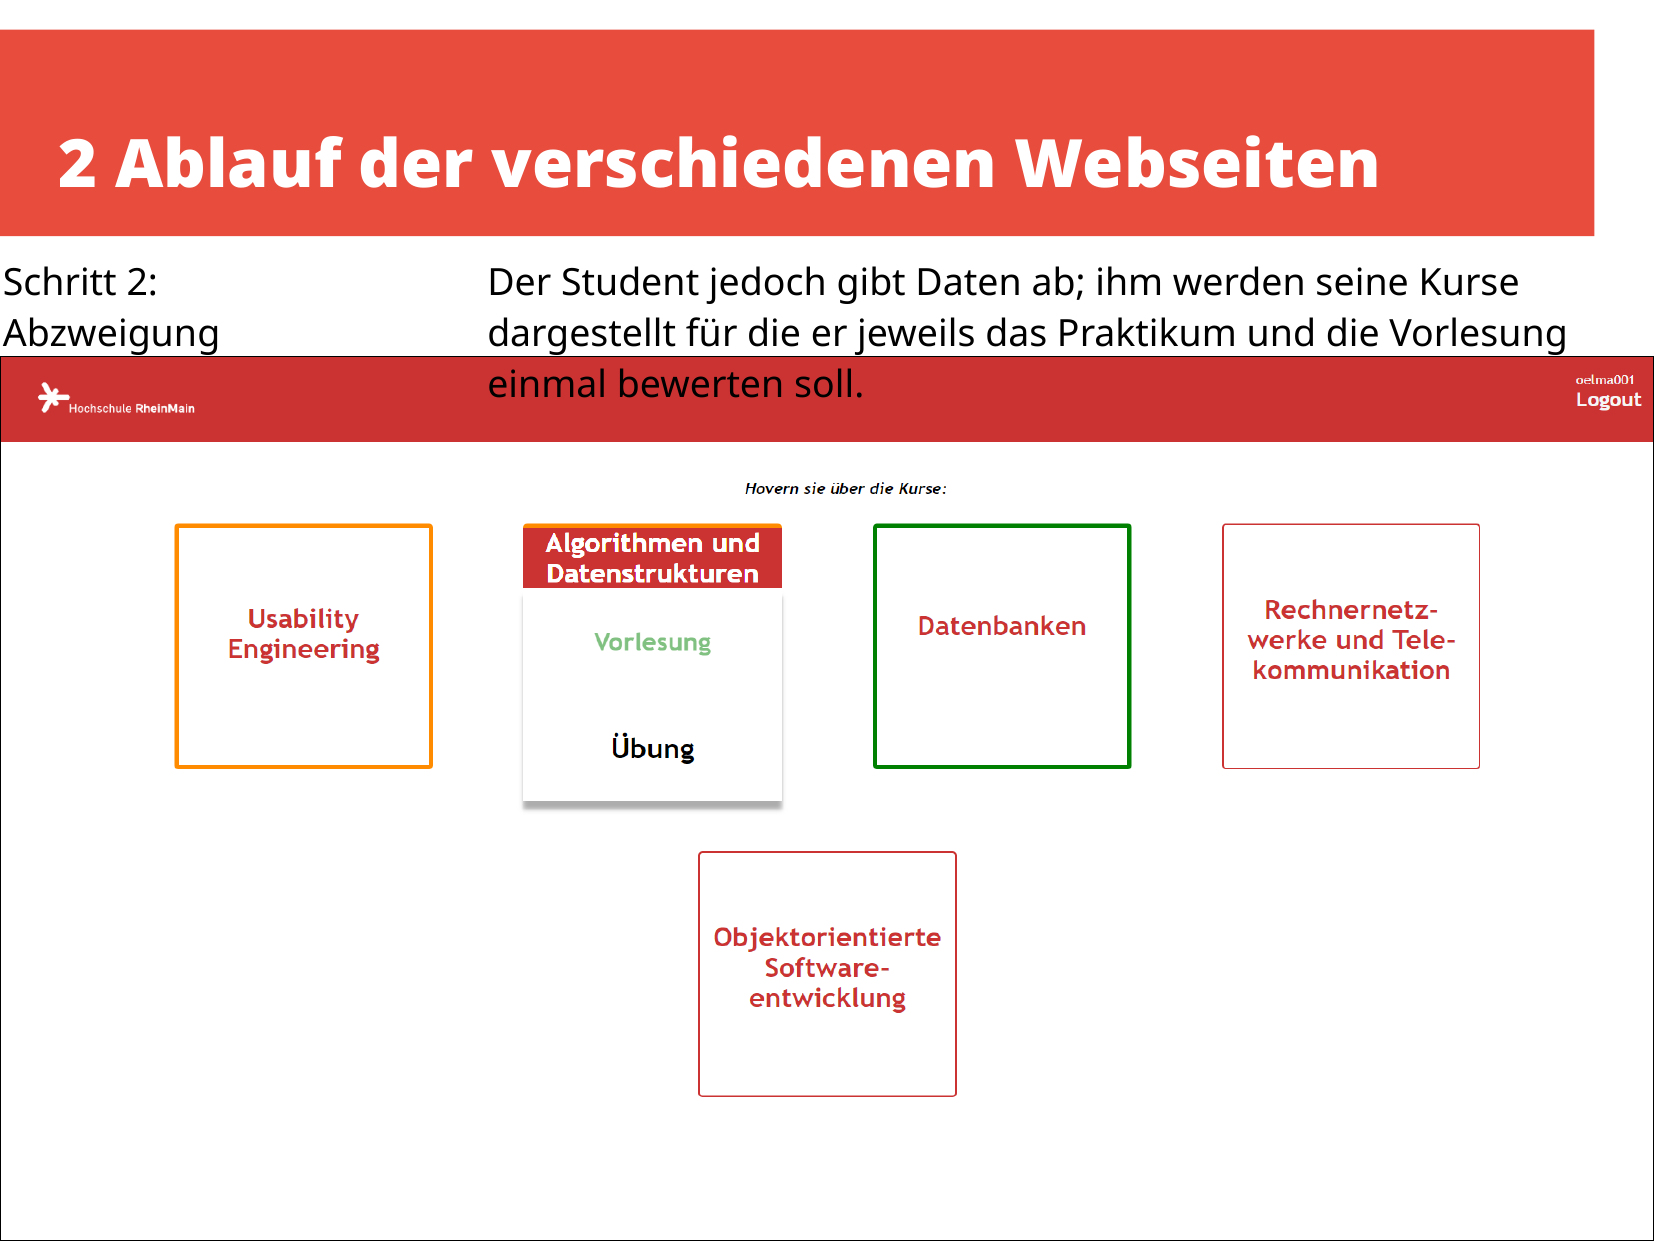

# 2 Ablauf der verschiedenen Webseiten
Der Student jedoch gibt Daten ab; ihm werden seine Kurse dargestellt für die er jeweils das Praktikum und die Vorlesung einmal bewerten soll.
Schritt 2: Abzweigung
6